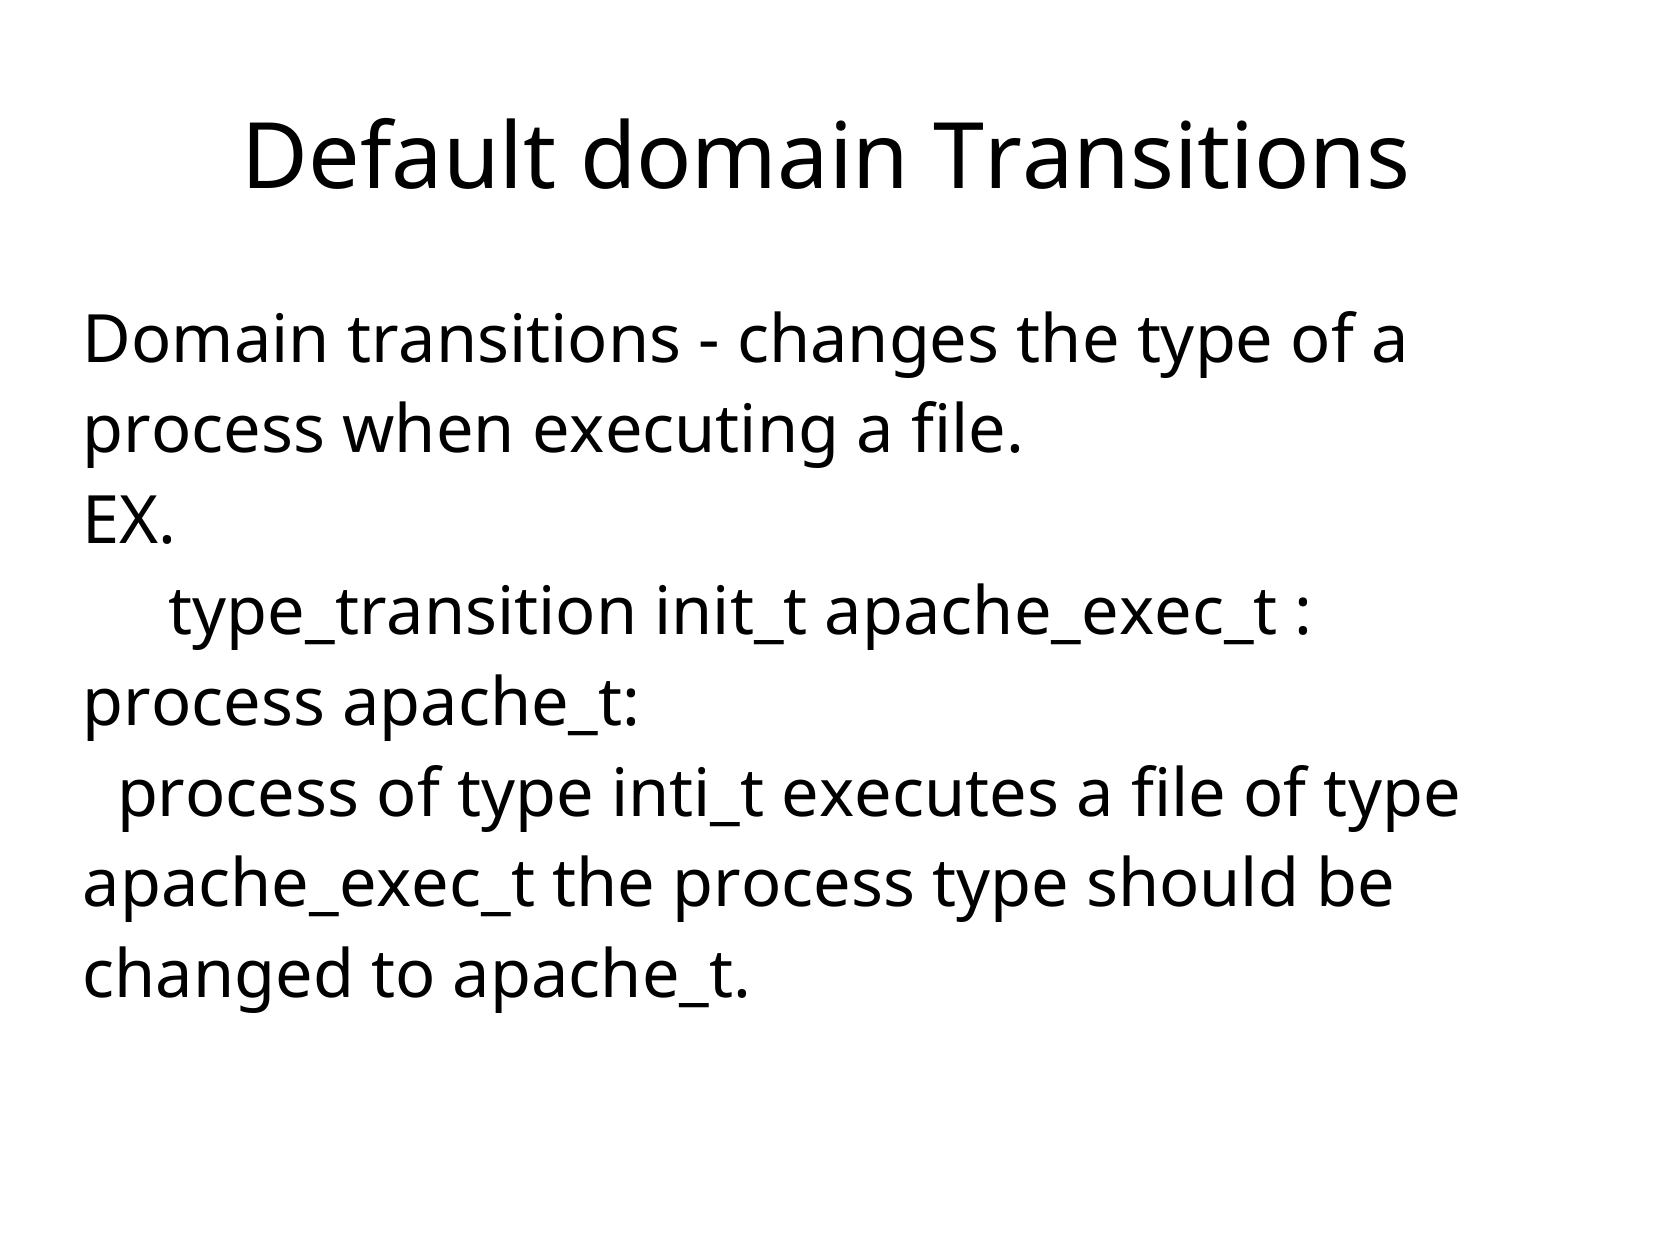

# Default domain Transitions
Domain transitions - changes the type of a process when executing a file.
EX.
 type_transition init_t apache_exec_t : process apache_t:
 process of type inti_t executes a file of type apache_exec_t the process type should be changed to apache_t.